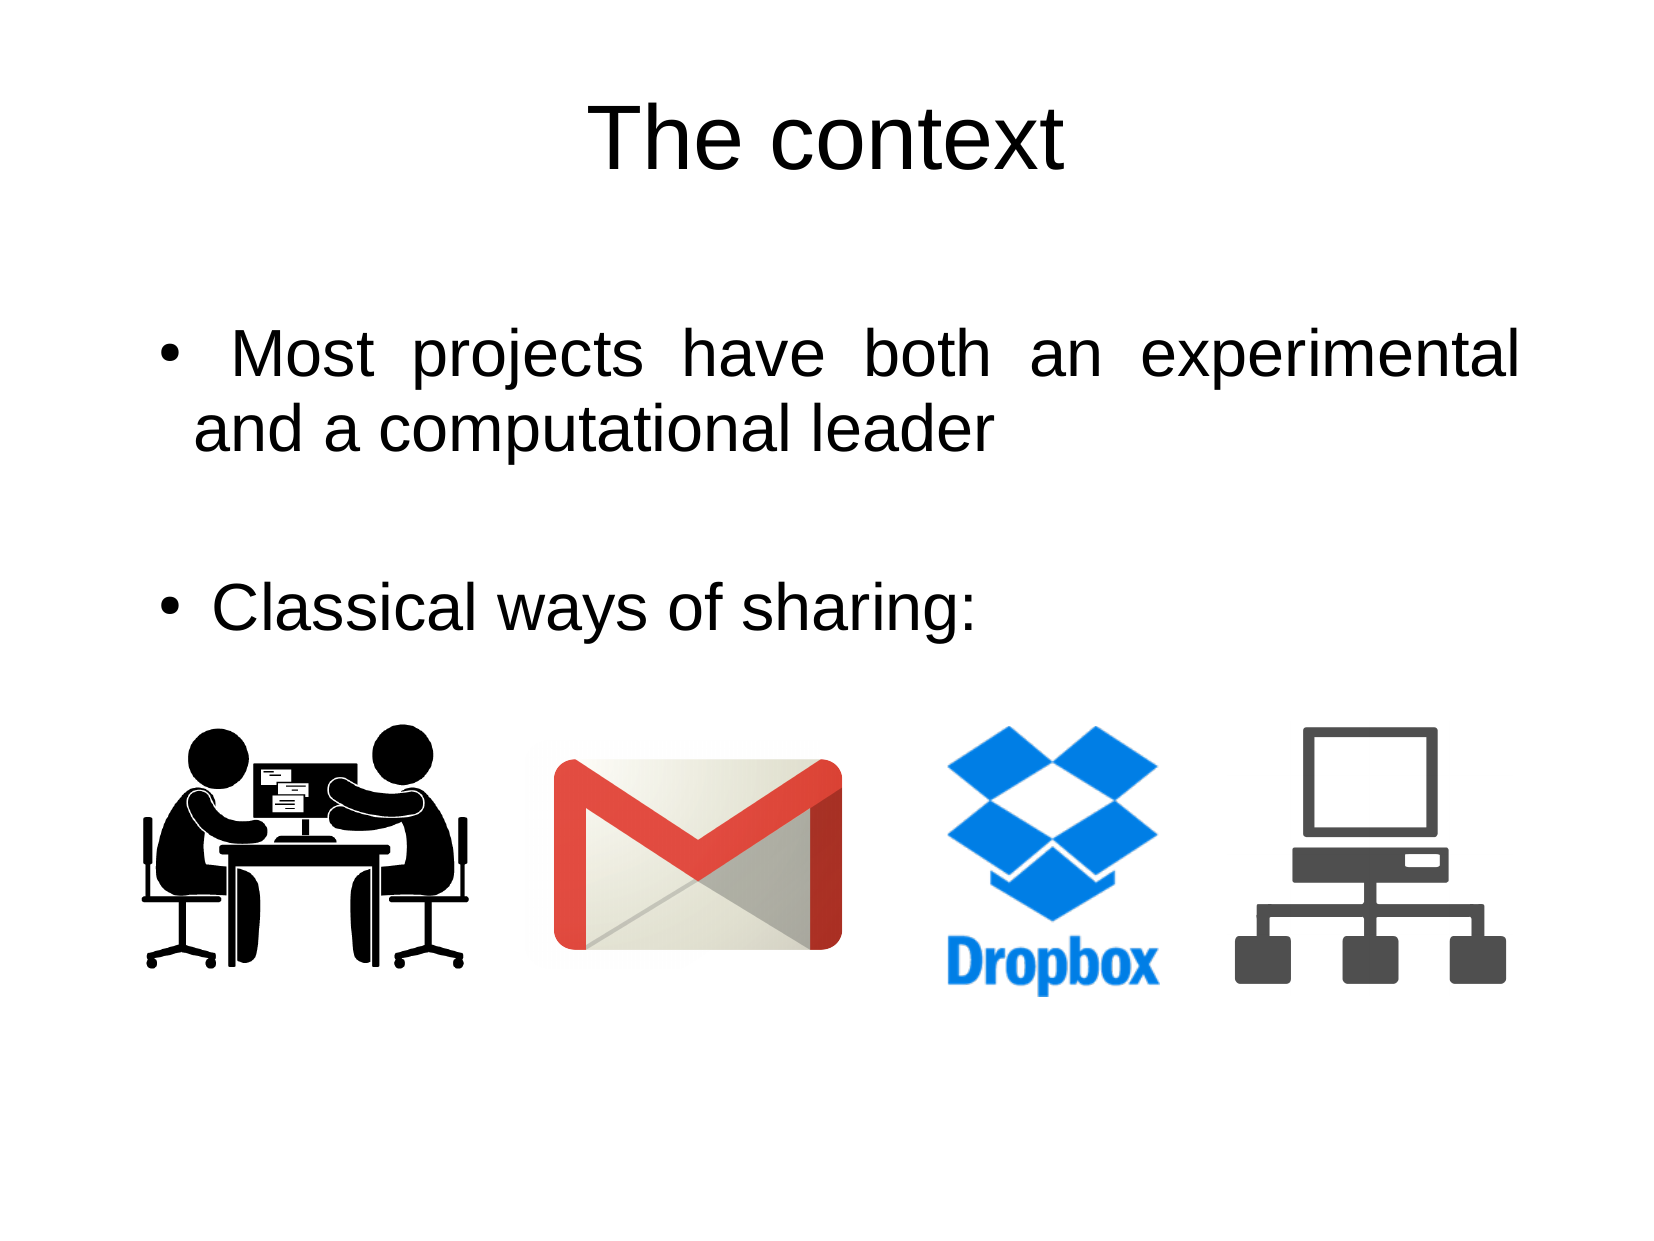

The context
 Most projects have both an experimental and a computational leader
 Classical ways of sharing: